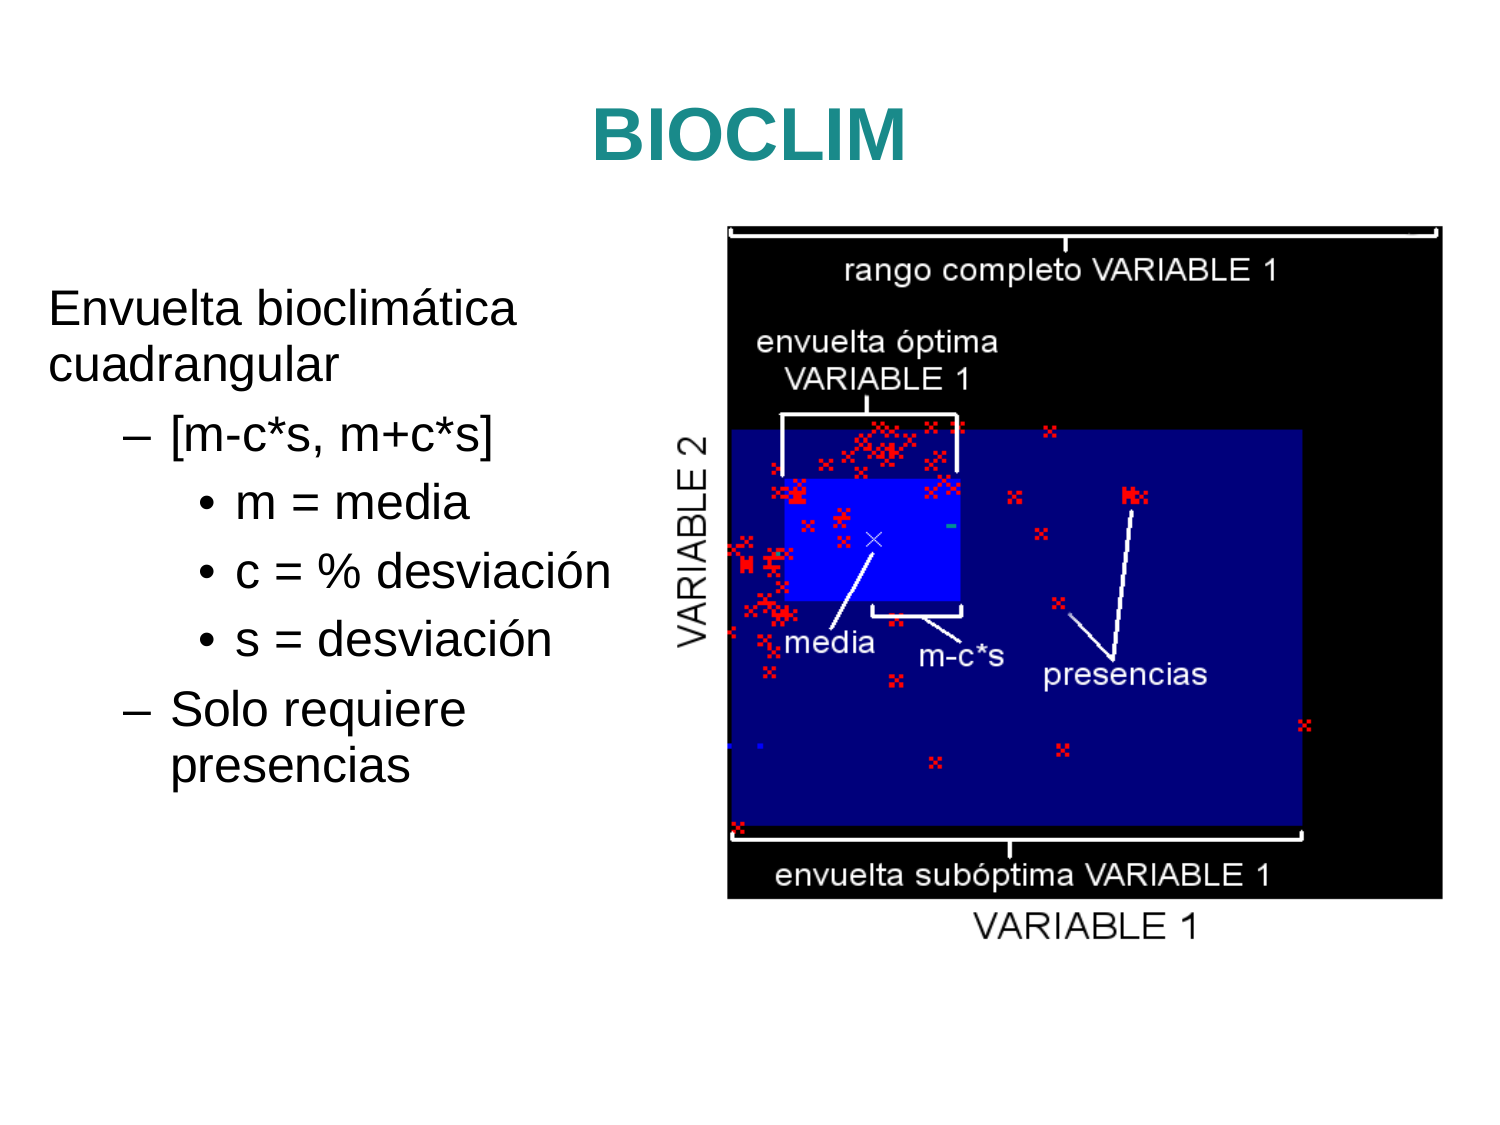

# BIOCLIM
Envuelta bioclimática cuadrangular
[m-c*s, m+c*s]
m = media
c = % desviación
s = desviación
Solo requiere presencias
www.esapubs.org/